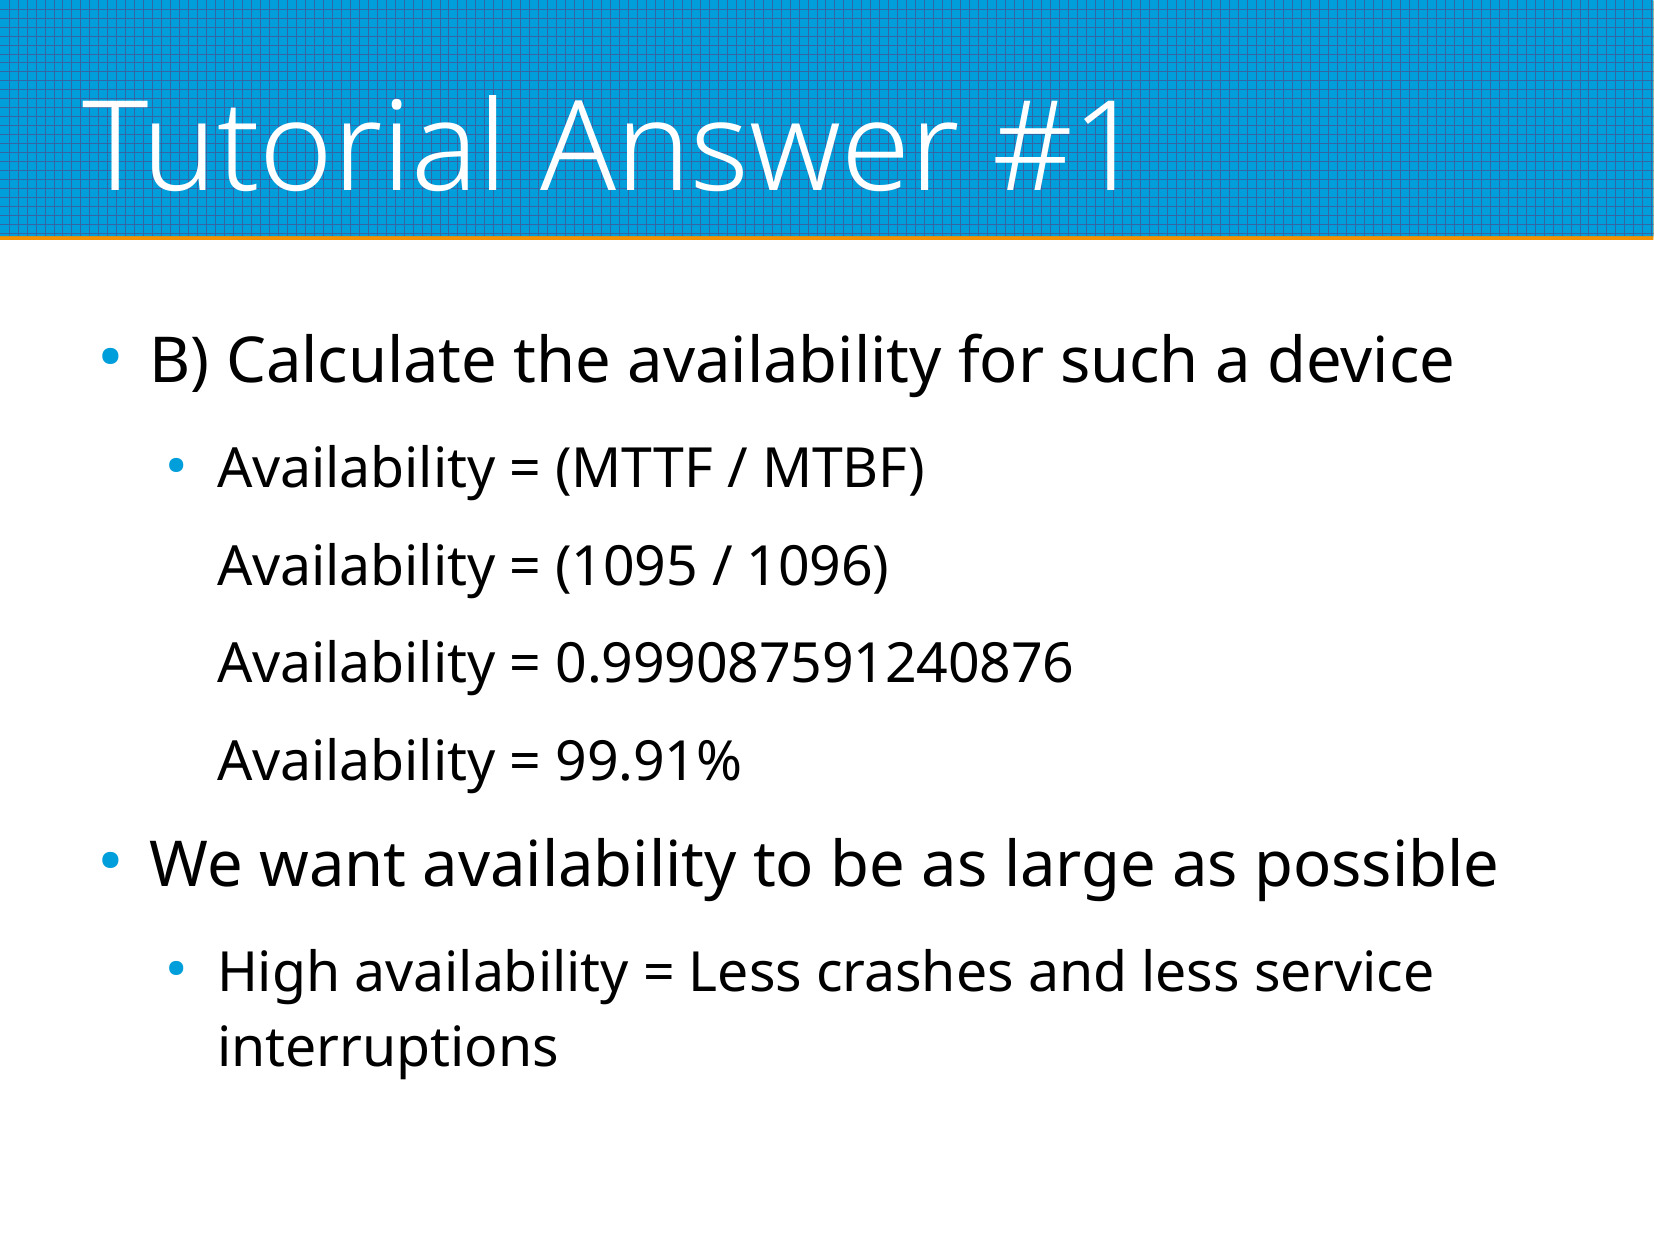

# Tutorial Answer #1
B) Calculate the availability for such a device
Availability = (MTTF / MTBF)
Availability = (1095 / 1096)
Availability = 0.999087591240876
Availability = 99.91%
We want availability to be as large as possible
High availability = Less crashes and less service interruptions